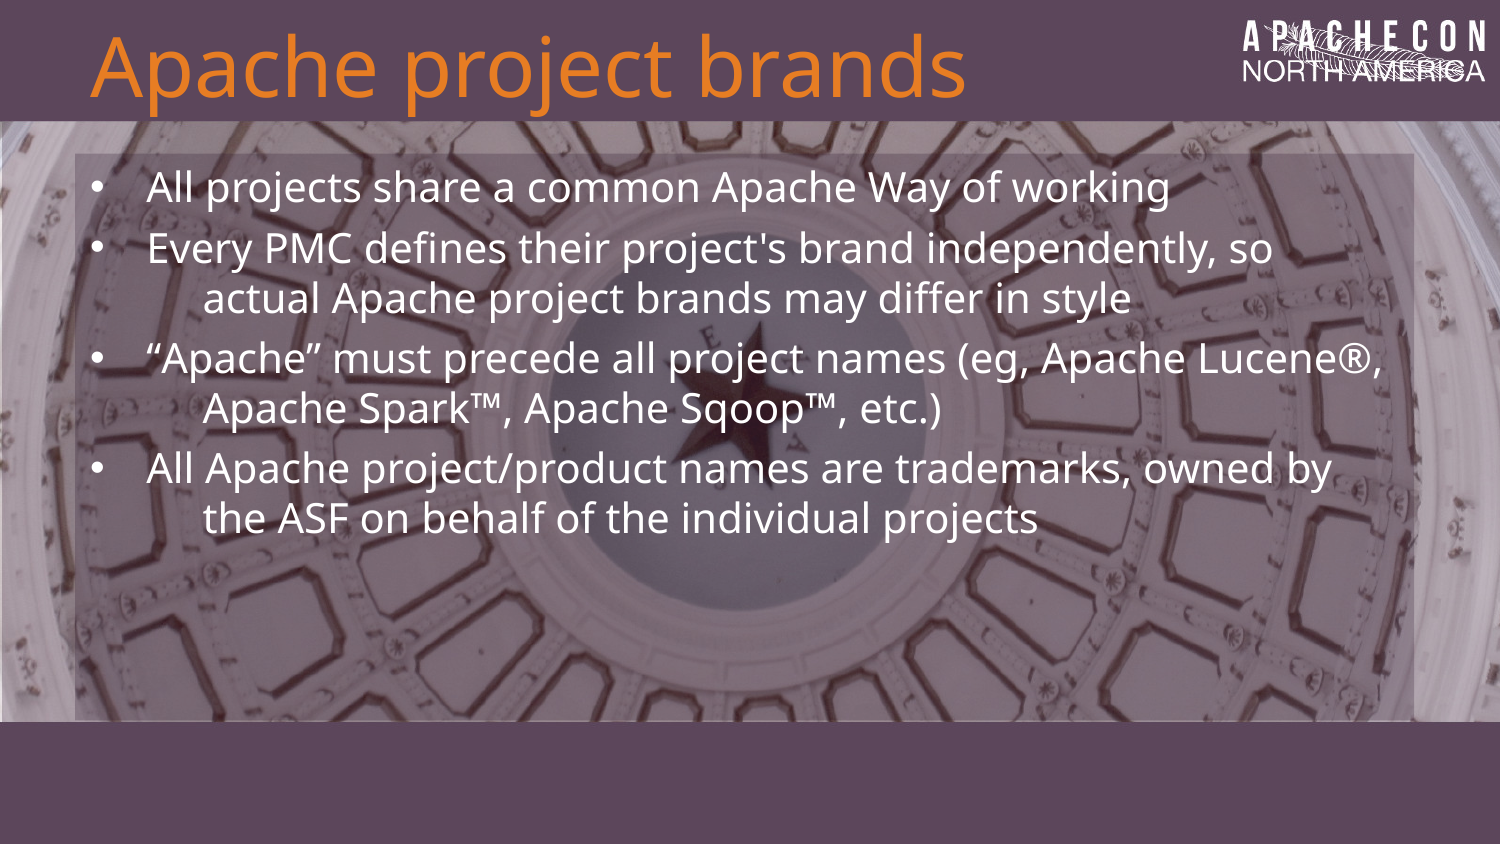

Apache project brands
All projects share a common Apache Way of working
Every PMC defines their project's brand independently, so actual Apache project brands may differ in style
“Apache” must precede all project names (eg, Apache Lucene®, Apache Spark™, Apache Sqoop™, etc.)
All Apache project/product names are trademarks, owned by the ASF on behalf of the individual projects